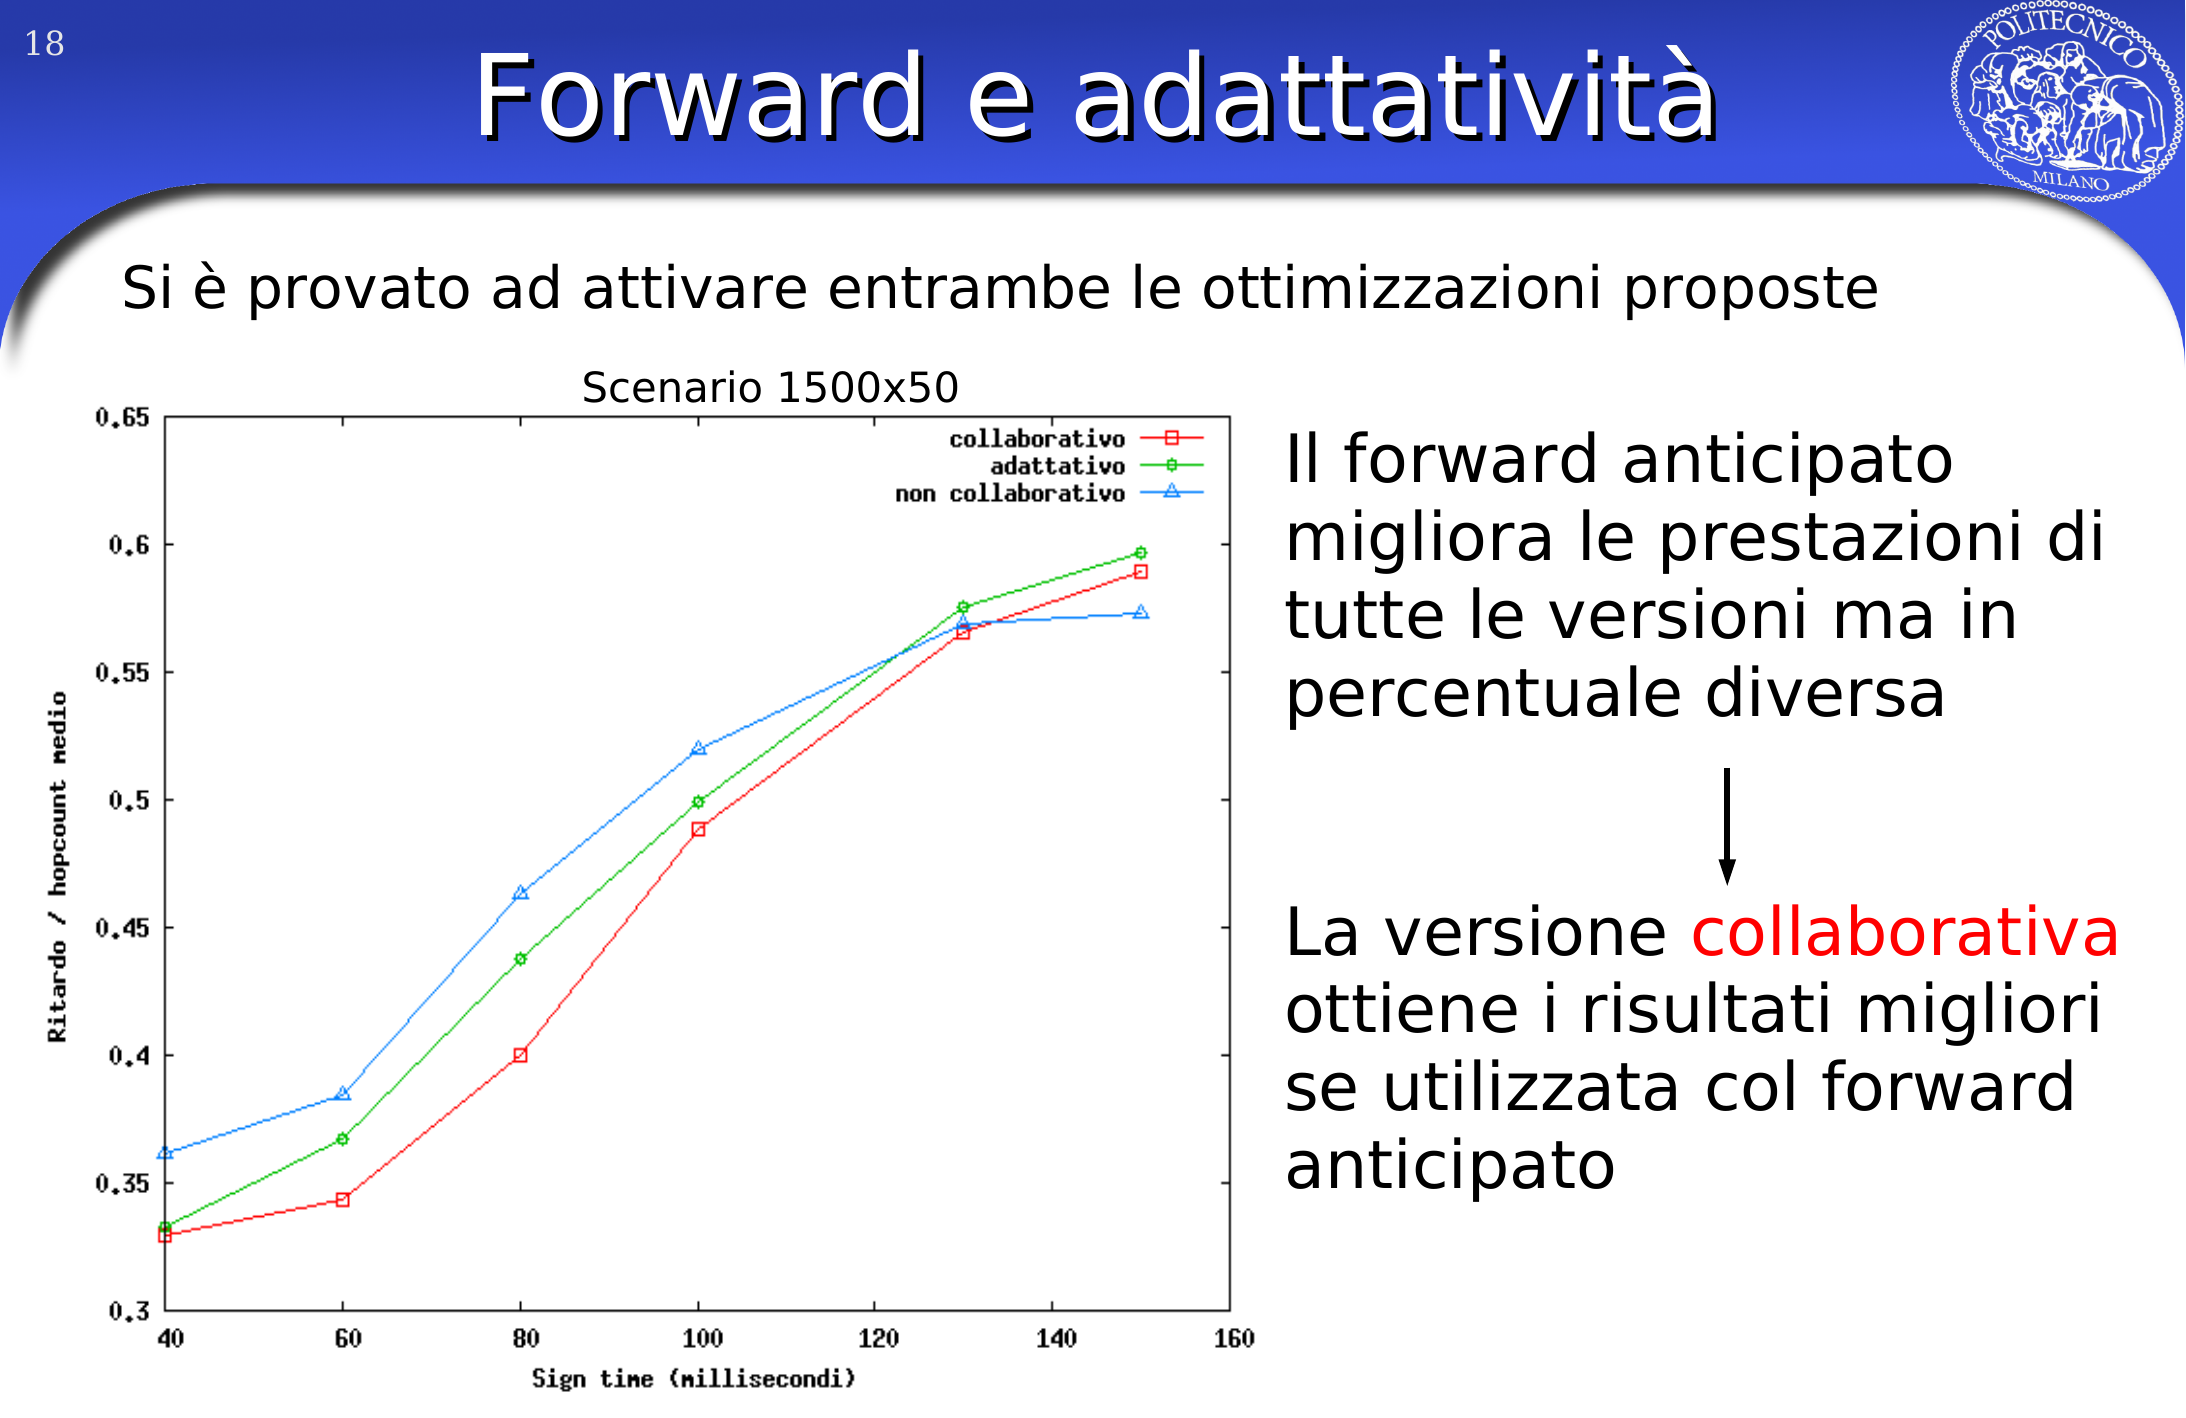

18
# Forward e adattatività
Si è provato ad attivare entrambe le ottimizzazioni proposte
Scenario 1500x50
Il forward anticipato migliora le prestazioni di tutte le versioni ma in percentuale diversa
La versione collaborativa ottiene i risultati migliori se utilizzata col forward anticipato